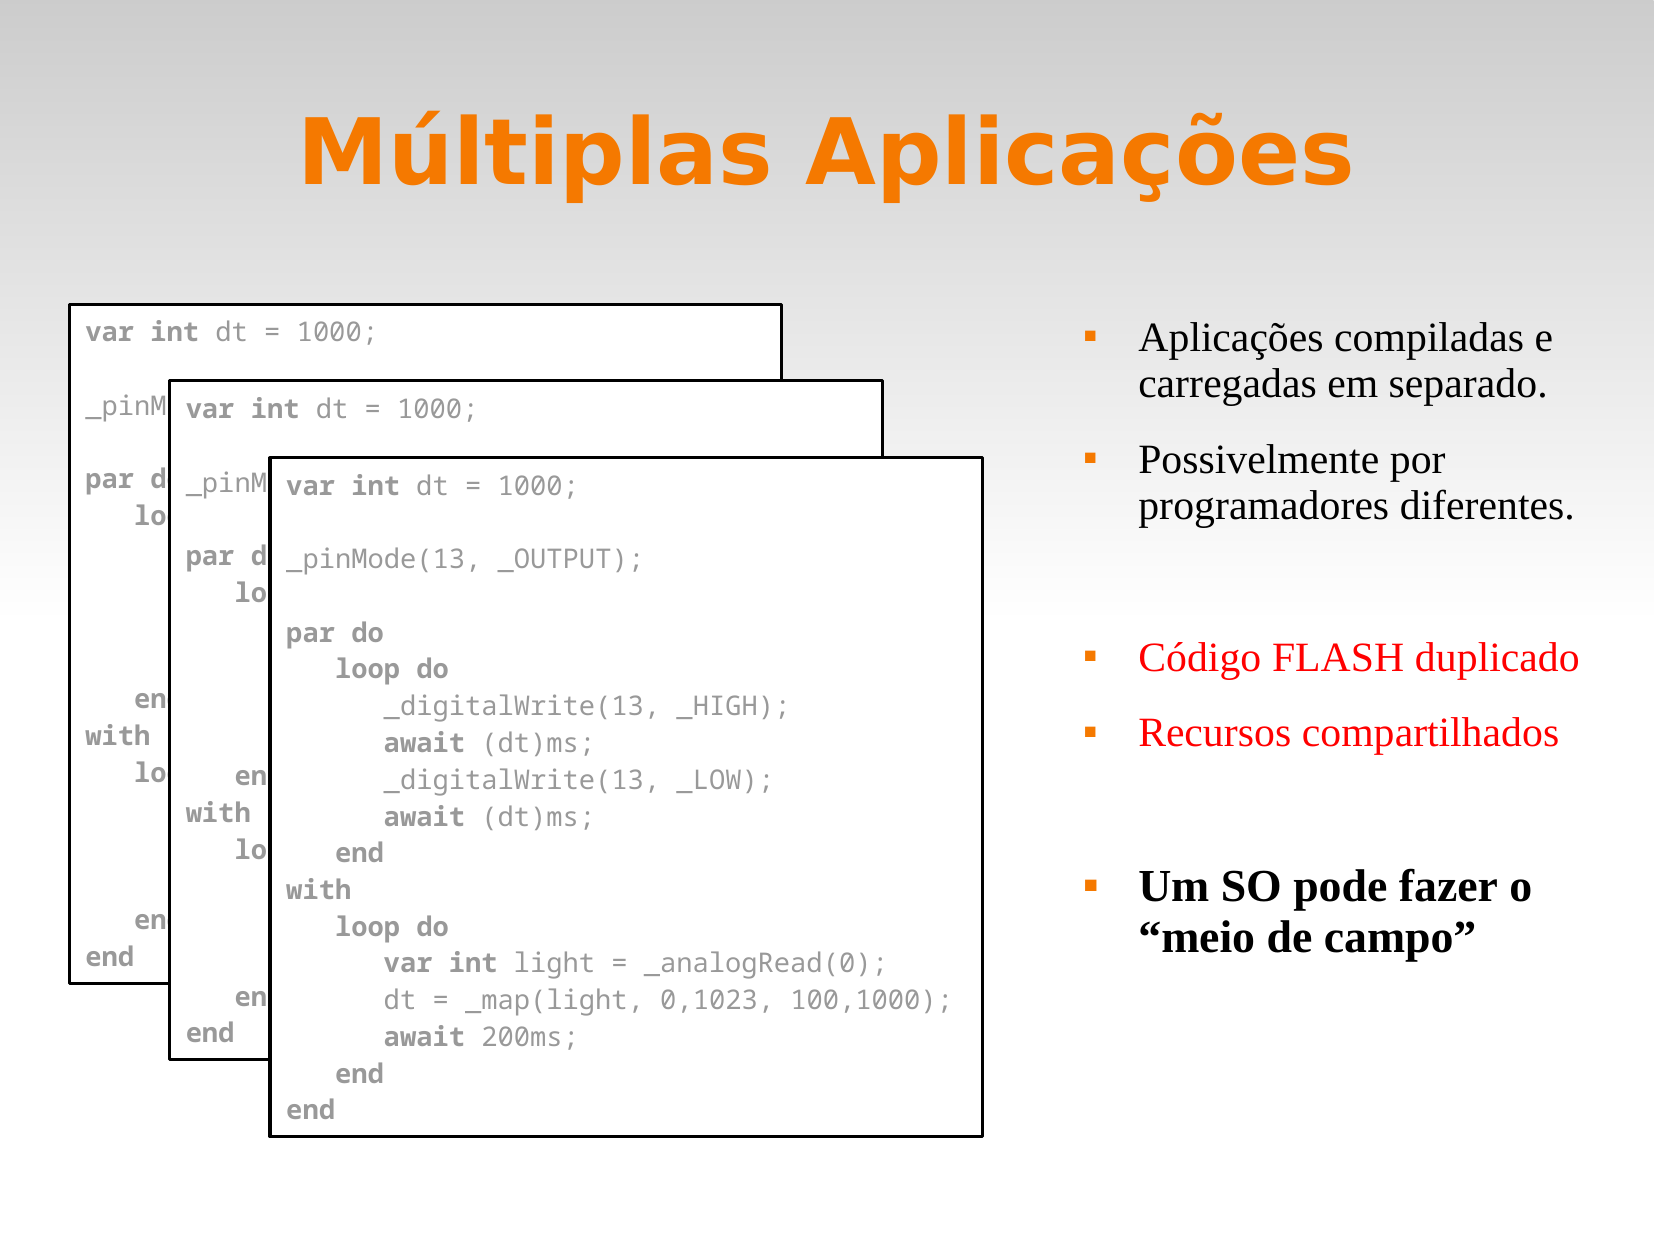

# Múltiplas Aplicações
var int dt = 1000;
_pinMode(13, _OUTPUT);
par do
 loop do
 _digitalWrite(13, _HIGH);
 await (dt)ms;
 _digitalWrite(13, _LOW);
 await (dt)ms;
 end
with
 loop do
 var int light = _analogRead(0);
 dt = _map(light, 0,1023, 100,1000);
 await 200ms;
 end
end
Aplicações compiladas e carregadas em separado.
Possivelmente por programadores diferentes.
Código FLASH duplicado
Recursos compartilhados
Um SO pode fazer o “meio de campo”
var int dt = 1000;
_pinMode(13, _OUTPUT);
par do
 loop do
 _digitalWrite(13, _HIGH);
 await (dt)ms;
 _digitalWrite(13, _LOW);
 await (dt)ms;
 end
with
 loop do
 var int light = _analogRead(0);
 dt = _map(light, 0,1023, 100,1000);
 await 200ms;
 end
end
var int dt = 1000;
_pinMode(13, _OUTPUT);
par do
 loop do
 _digitalWrite(13, _HIGH);
 await (dt)ms;
 _digitalWrite(13, _LOW);
 await (dt)ms;
 end
with
 loop do
 var int light = _analogRead(0);
 dt = _map(light, 0,1023, 100,1000);
 await 200ms;
 end
end